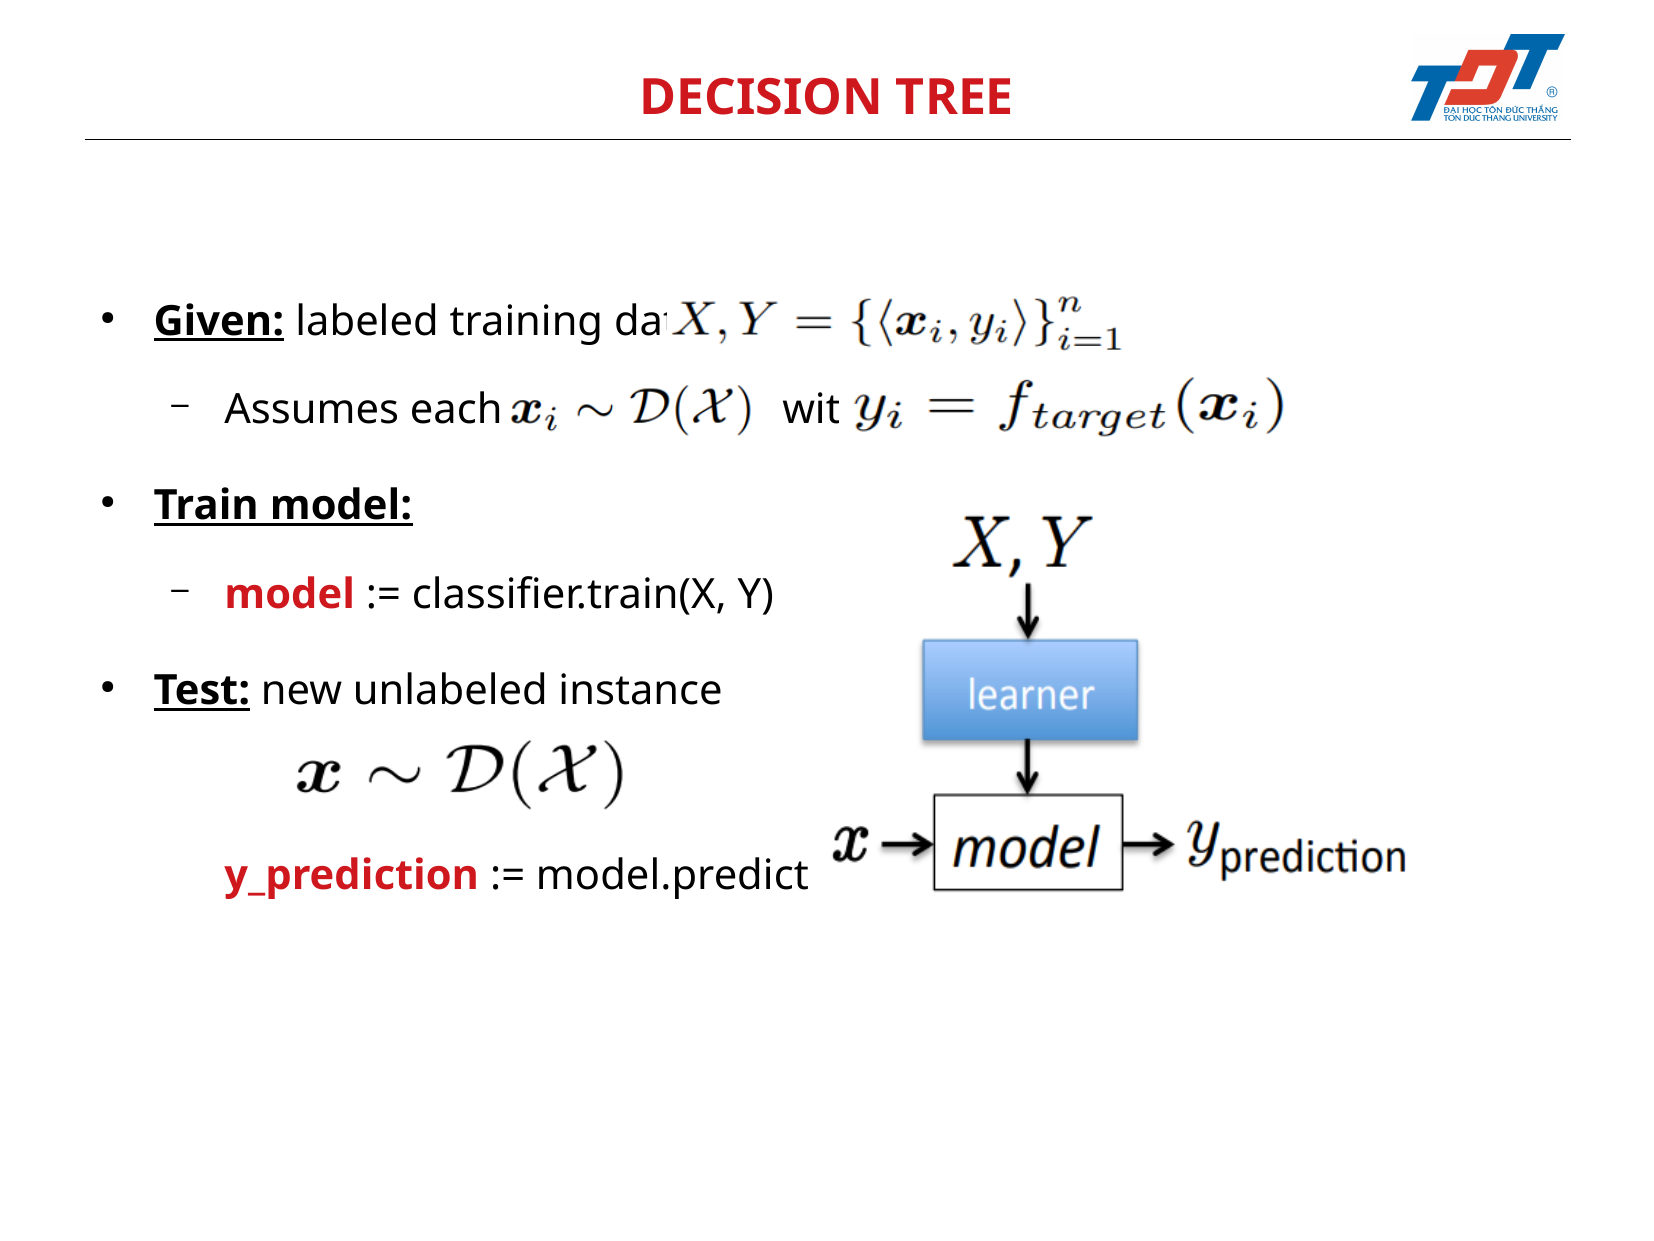

# DECISION TREE
Given: labeled training data
Assumes each with
Train model:
model := classifier.train(X, Y)
Test: new unlabeled instance
y_prediction := model.predict(x)